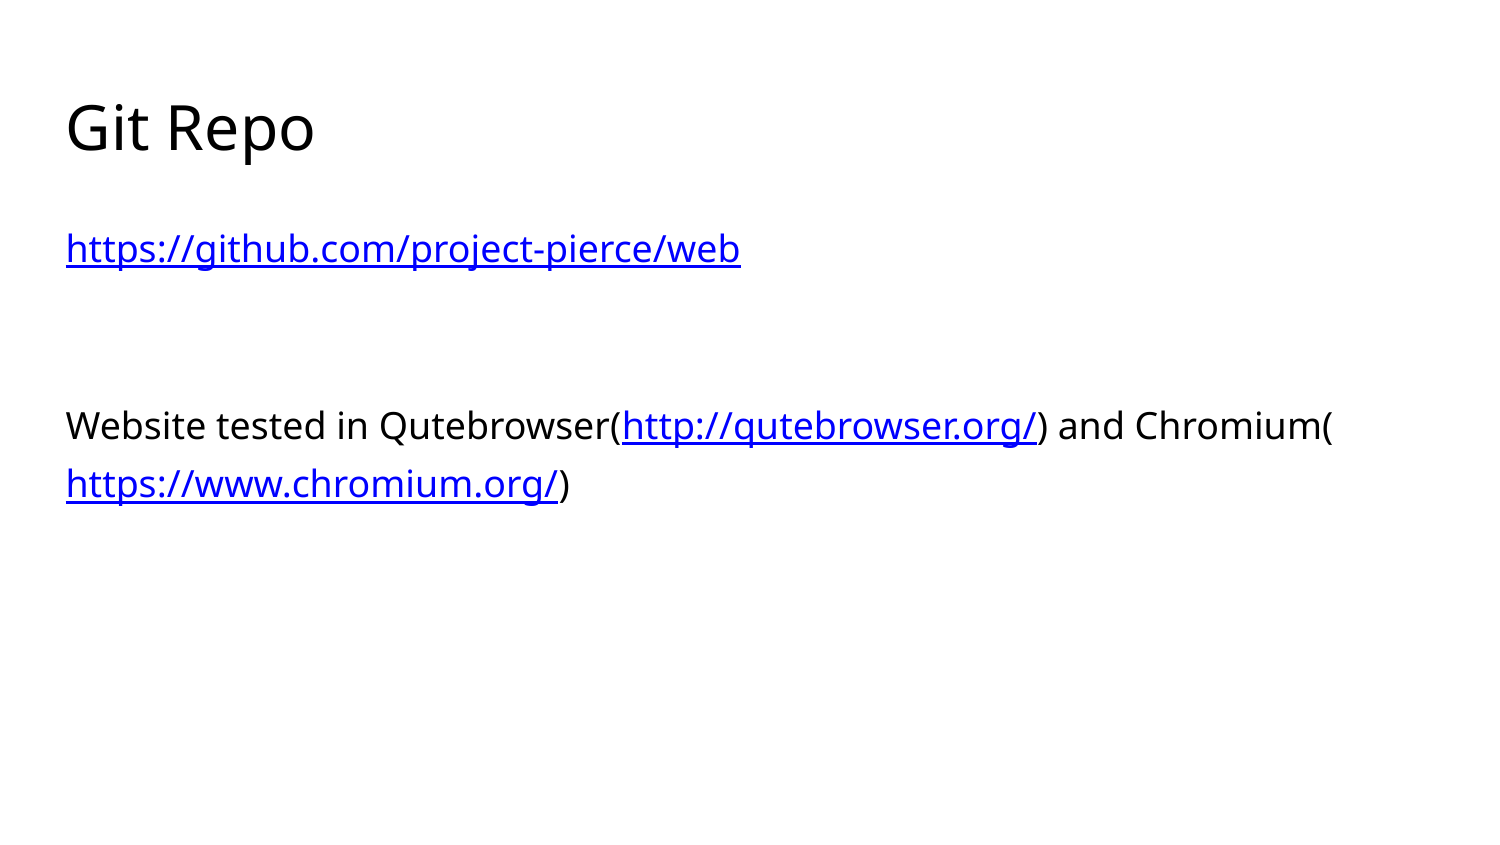

Git Repo
https://github.com/project-pierce/web
Website tested in Qutebrowser(http://qutebrowser.org/) and Chromium(https://www.chromium.org/)